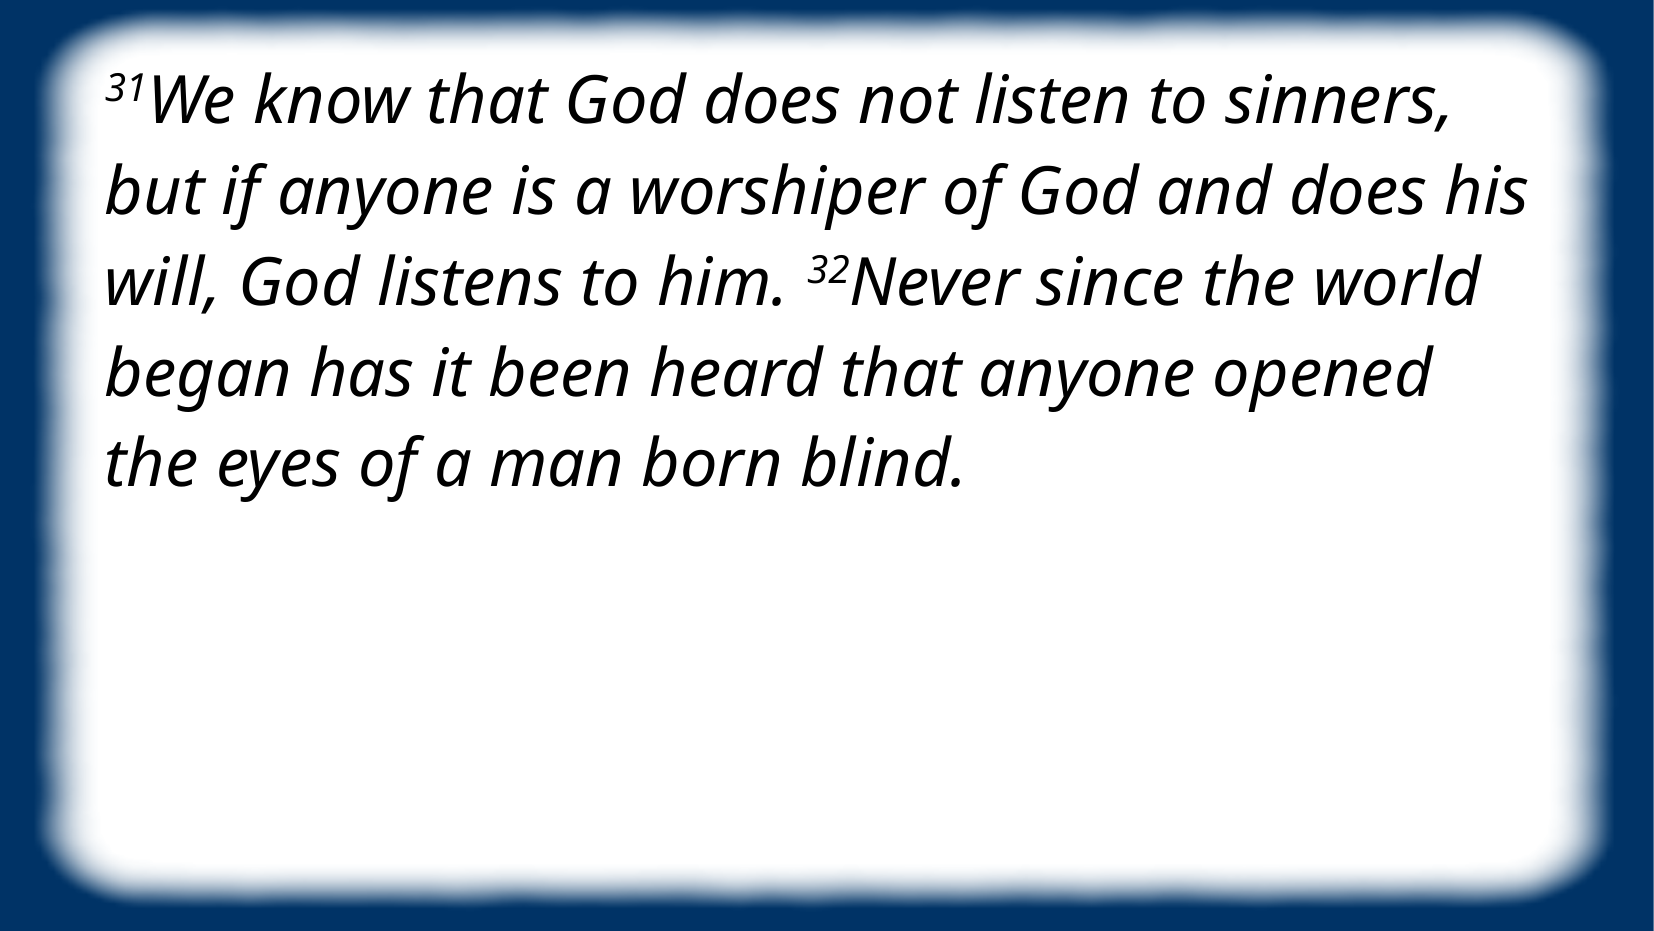

31We know that God does not listen to sinners, but if anyone is a worshiper of God and does his will, God listens to him. 32Never since the world began has it been heard that anyone opened the eyes of a man born blind.